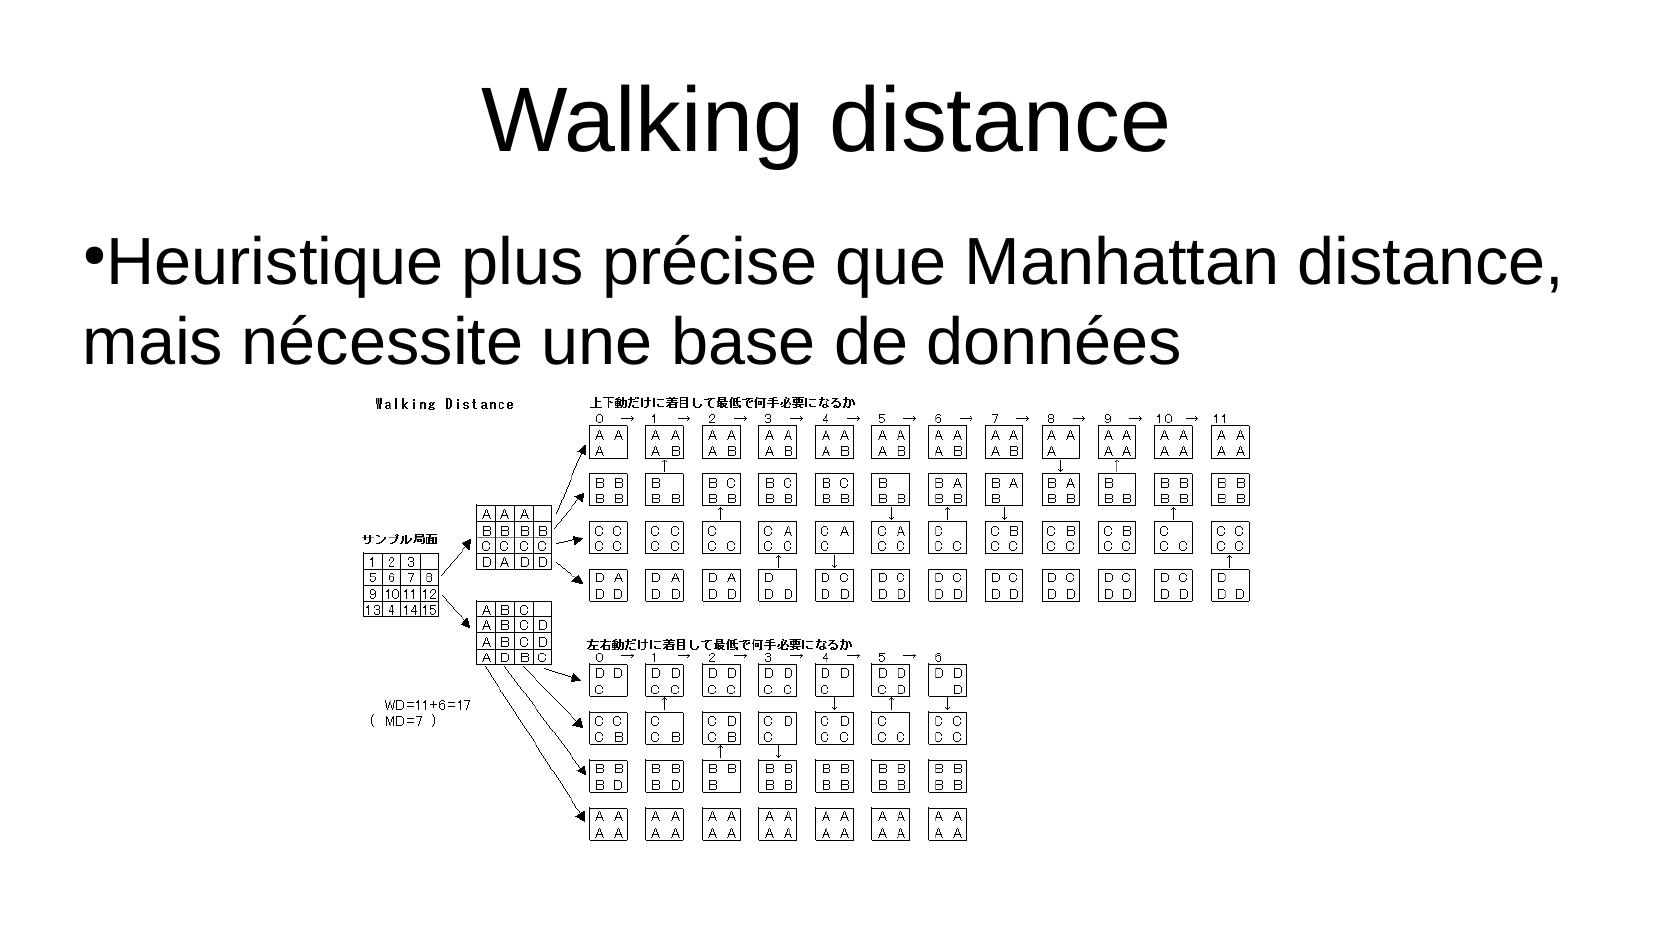

# Walking distance
Heuristique plus précise que Manhattan distance, mais nécessite une base de données